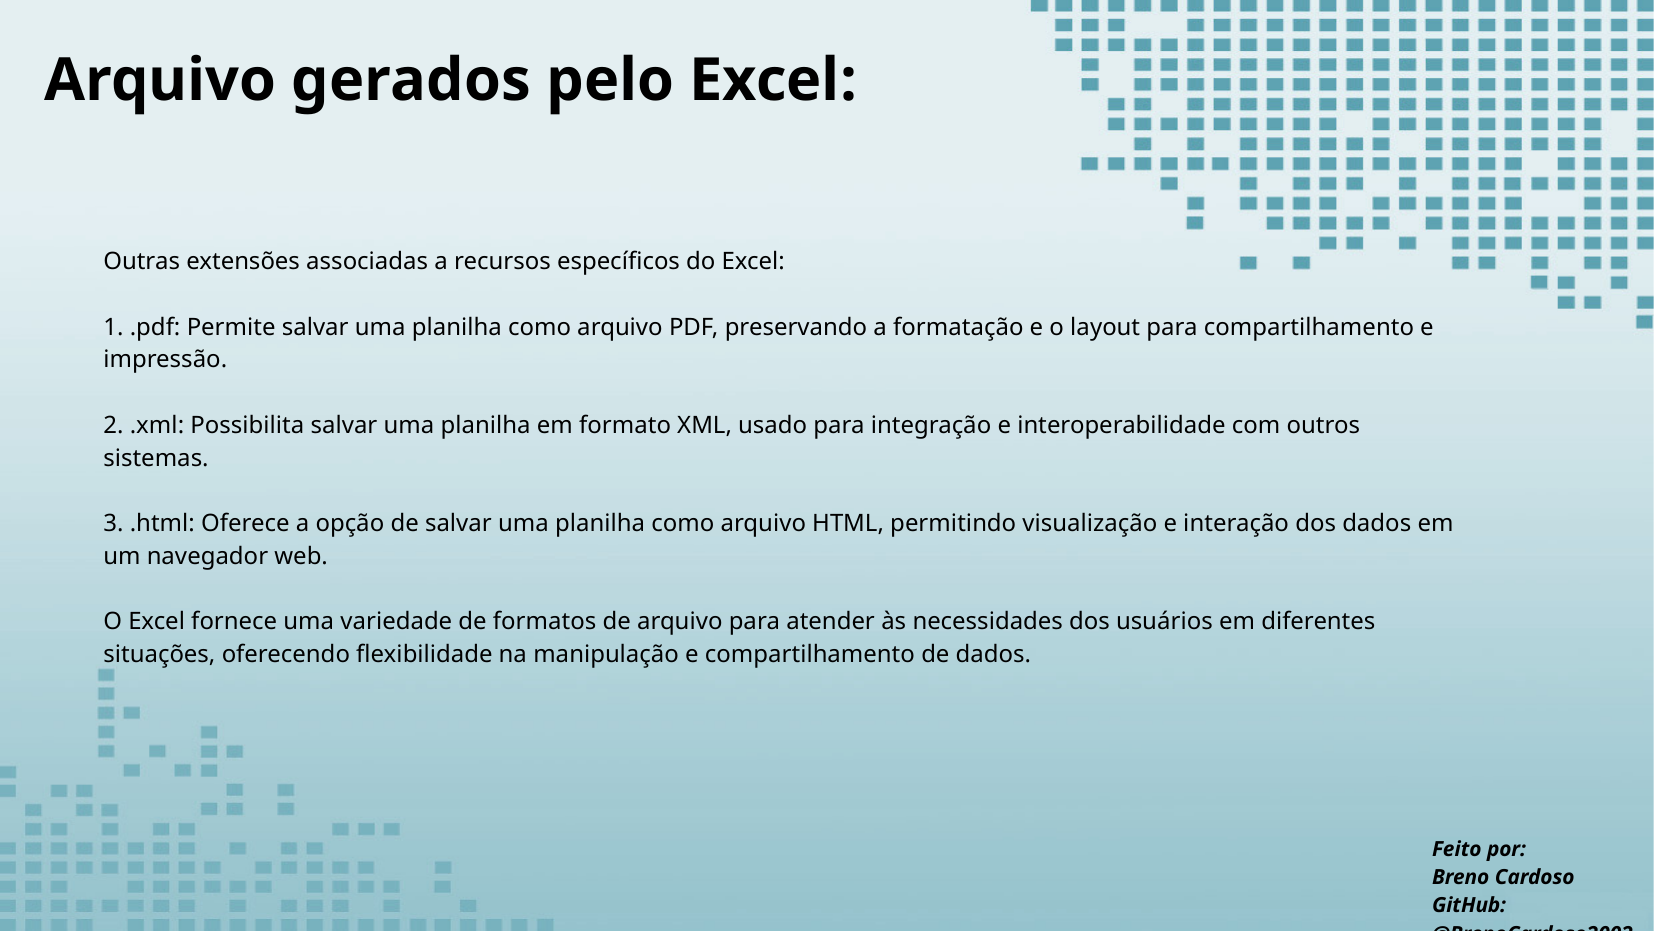

Arquivo gerados pelo Excel:
Outras extensões associadas a recursos específicos do Excel:
1. .pdf: Permite salvar uma planilha como arquivo PDF, preservando a formatação e o layout para compartilhamento e impressão.
2. .xml: Possibilita salvar uma planilha em formato XML, usado para integração e interoperabilidade com outros sistemas.
3. .html: Oferece a opção de salvar uma planilha como arquivo HTML, permitindo visualização e interação dos dados em um navegador web.
O Excel fornece uma variedade de formatos de arquivo para atender às necessidades dos usuários em diferentes situações, oferecendo flexibilidade na manipulação e compartilhamento de dados.
Feito por:
Breno Cardoso
GitHub:
@BrenoCardoso2002